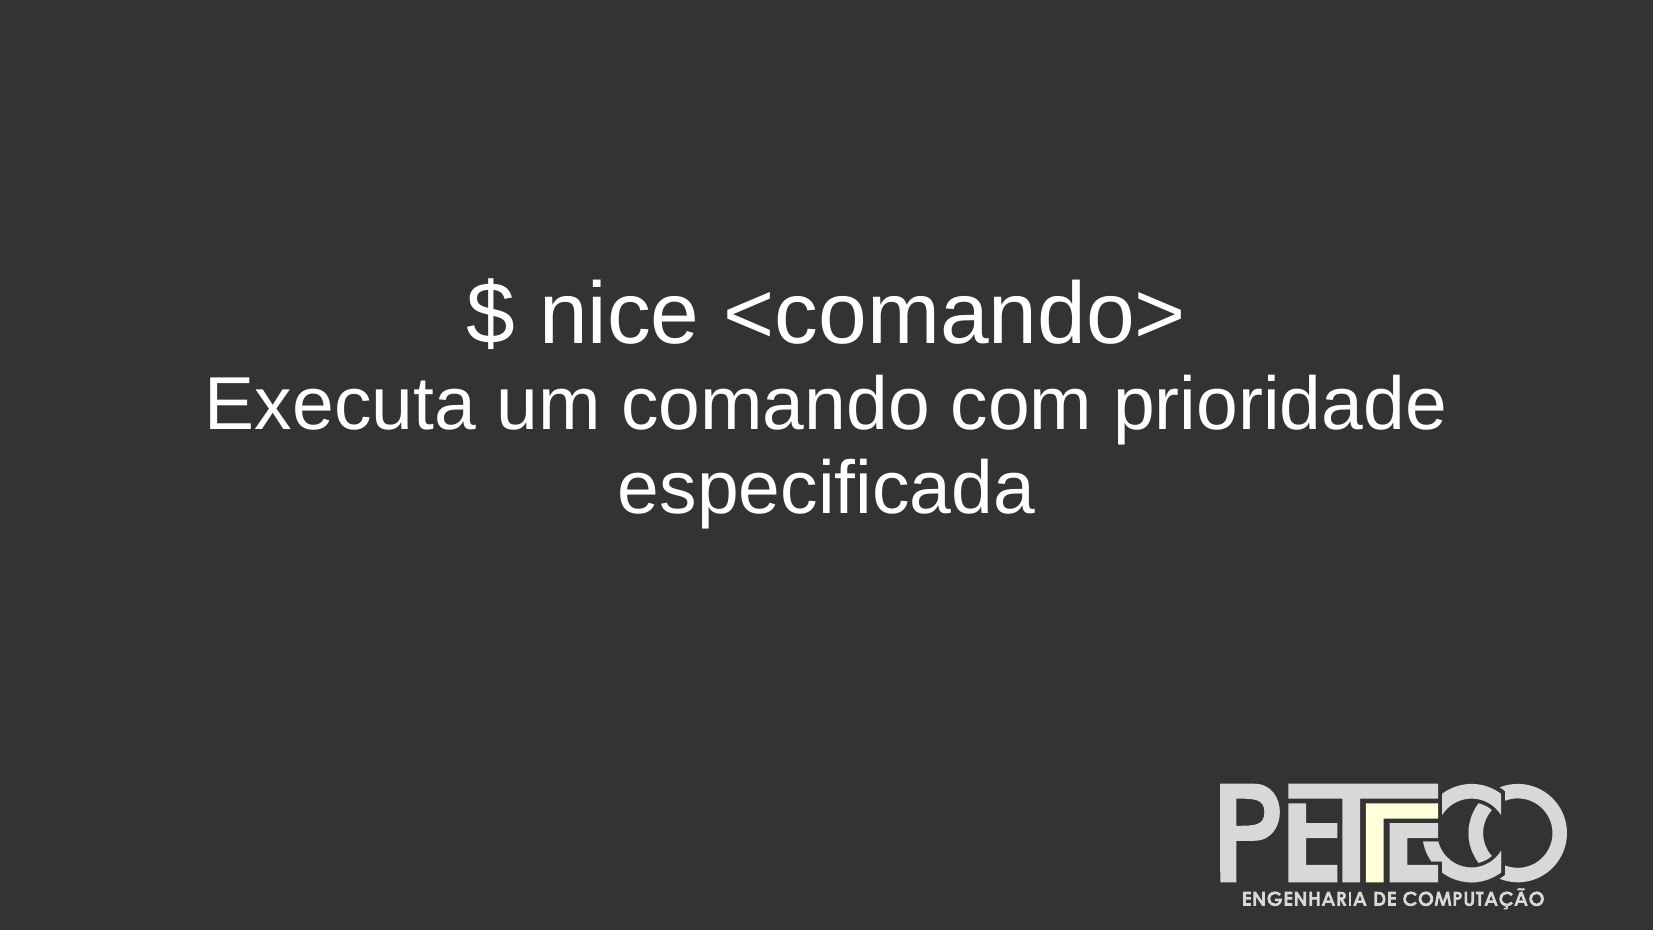

# $ nice <comando>
Executa um comando com prioridade especificada